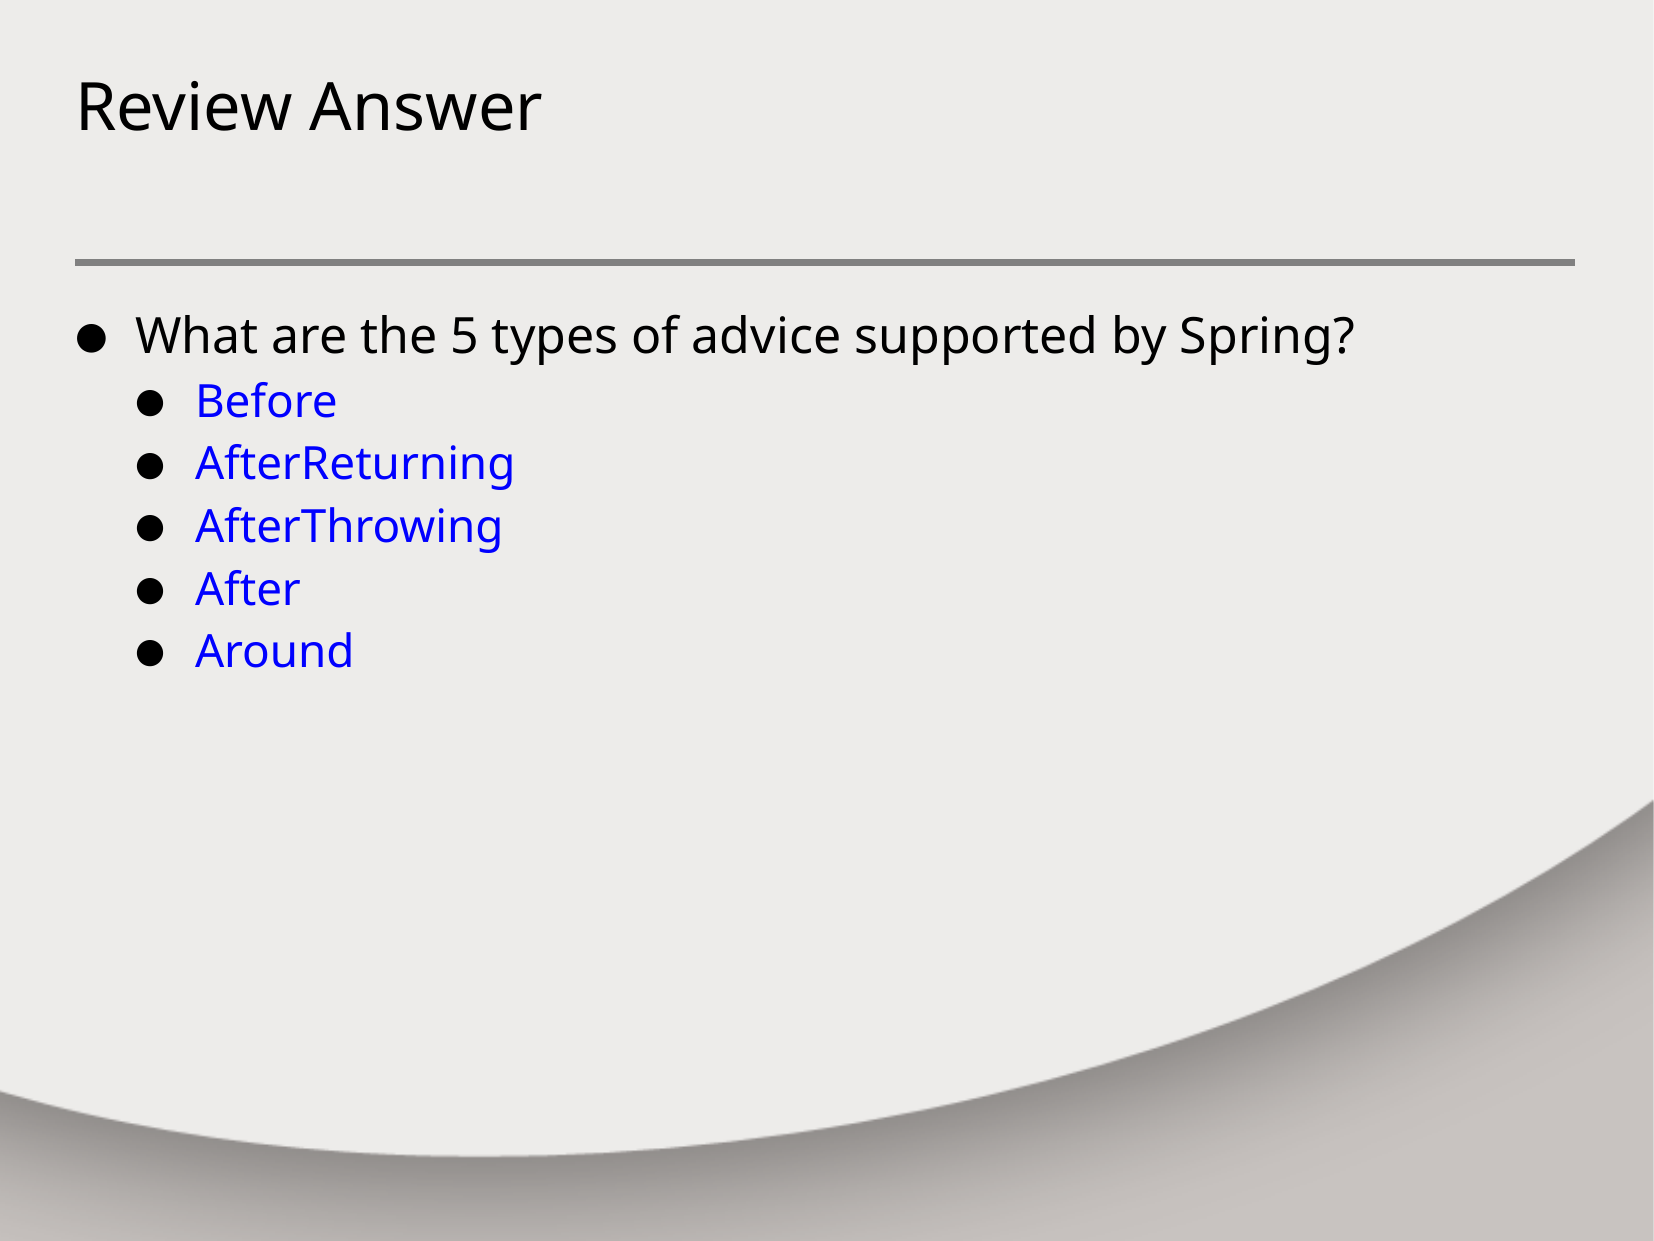

# Review Answer
What are the 5 types of advice supported by Spring?
Before
AfterReturning
AfterThrowing
After
Around